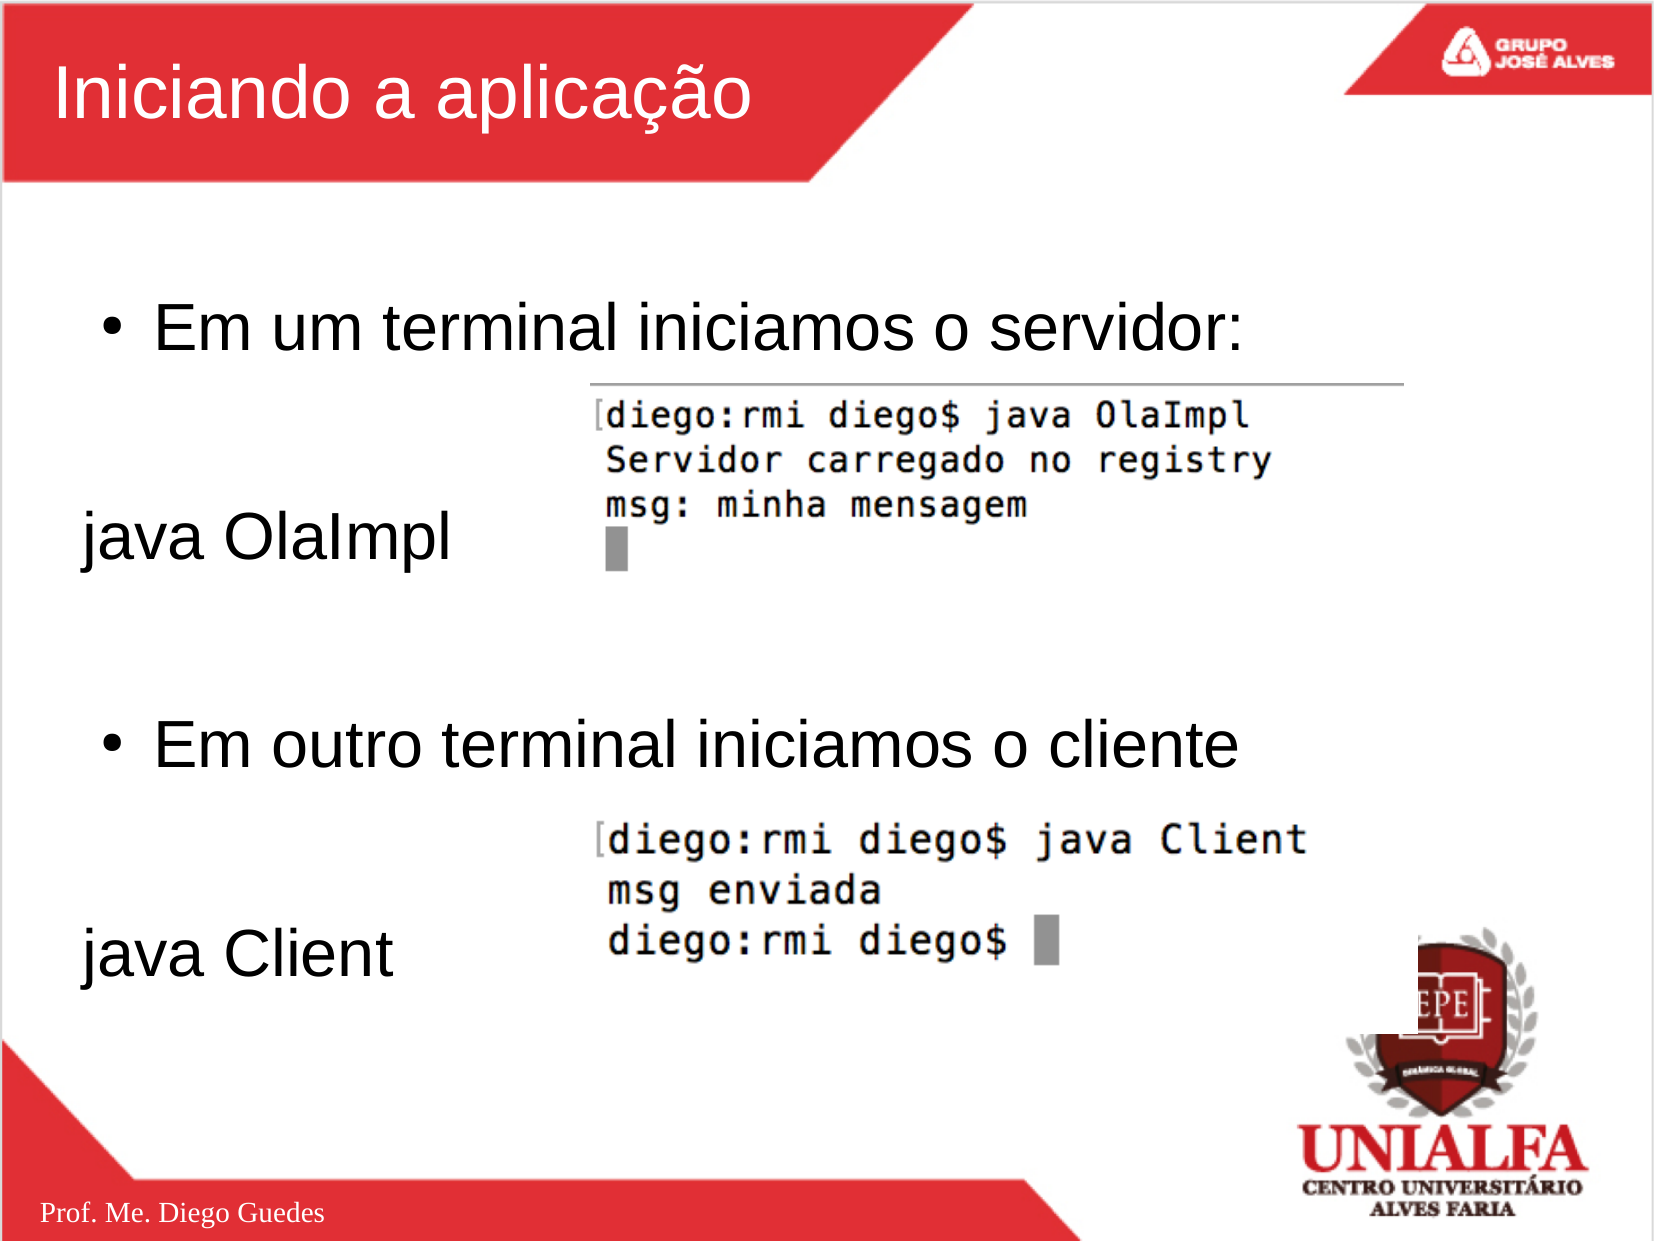

# Iniciando a aplicação
Em um terminal iniciamos o servidor:
java OlaImpl
Em outro terminal iniciamos o cliente
java Client